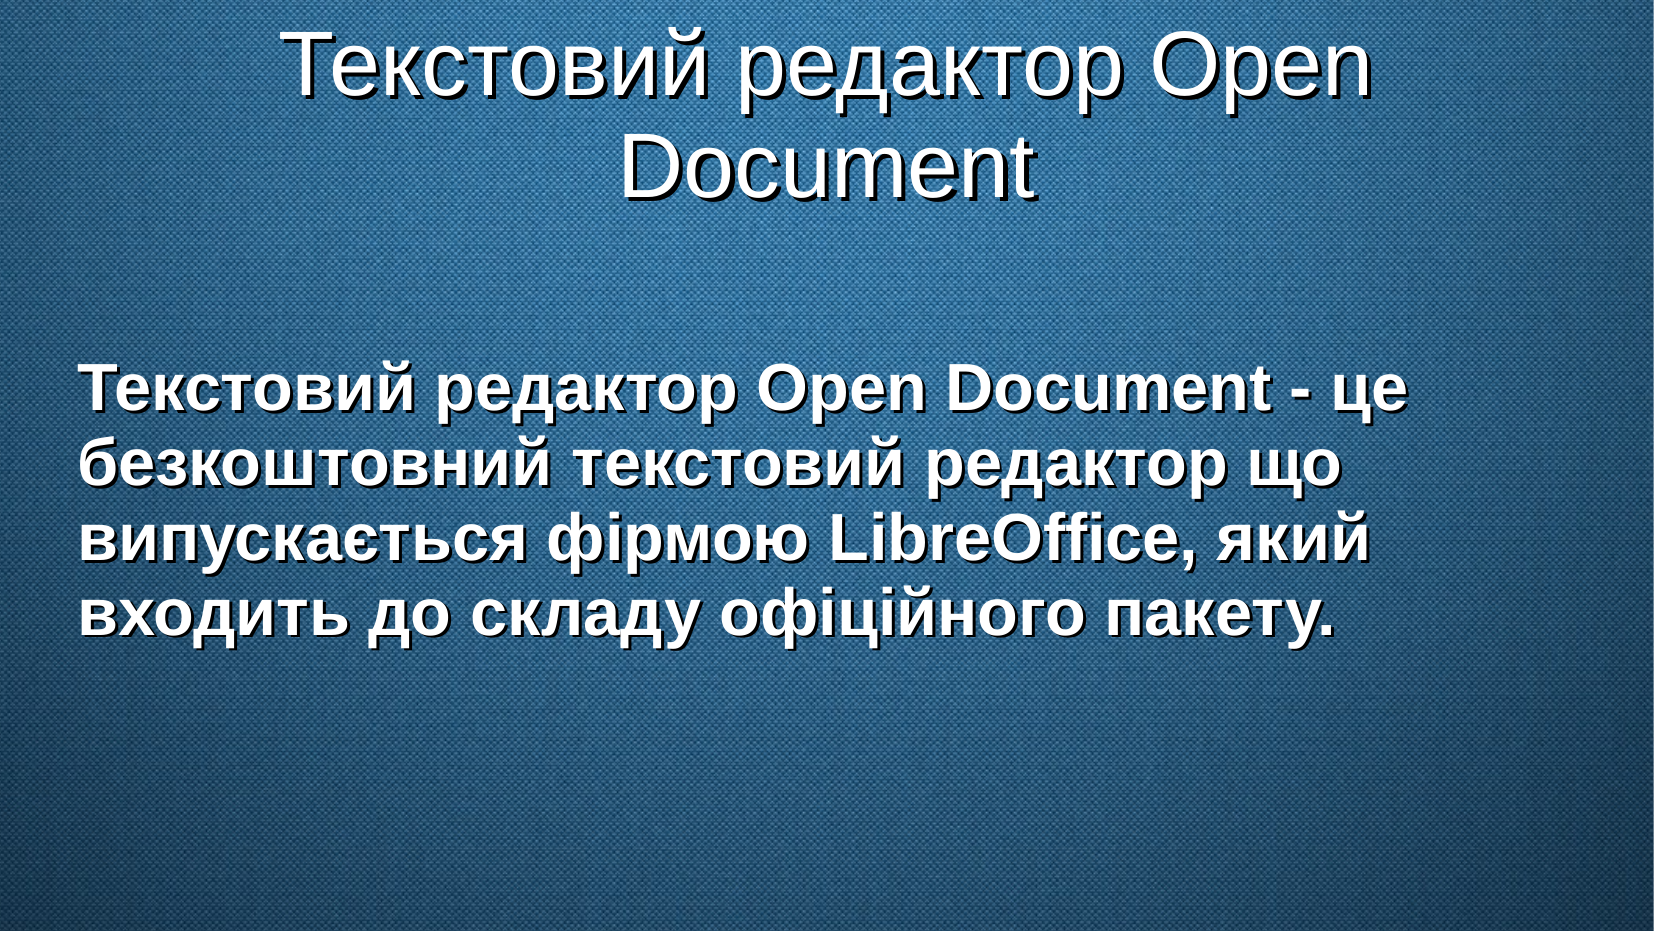

# Текстовий редактор Open Document
Текстовий редактор Open Document - це безкоштовний текстовий редактор що випускається фірмою LibreOffice, який входить до складу офіційного пакету.